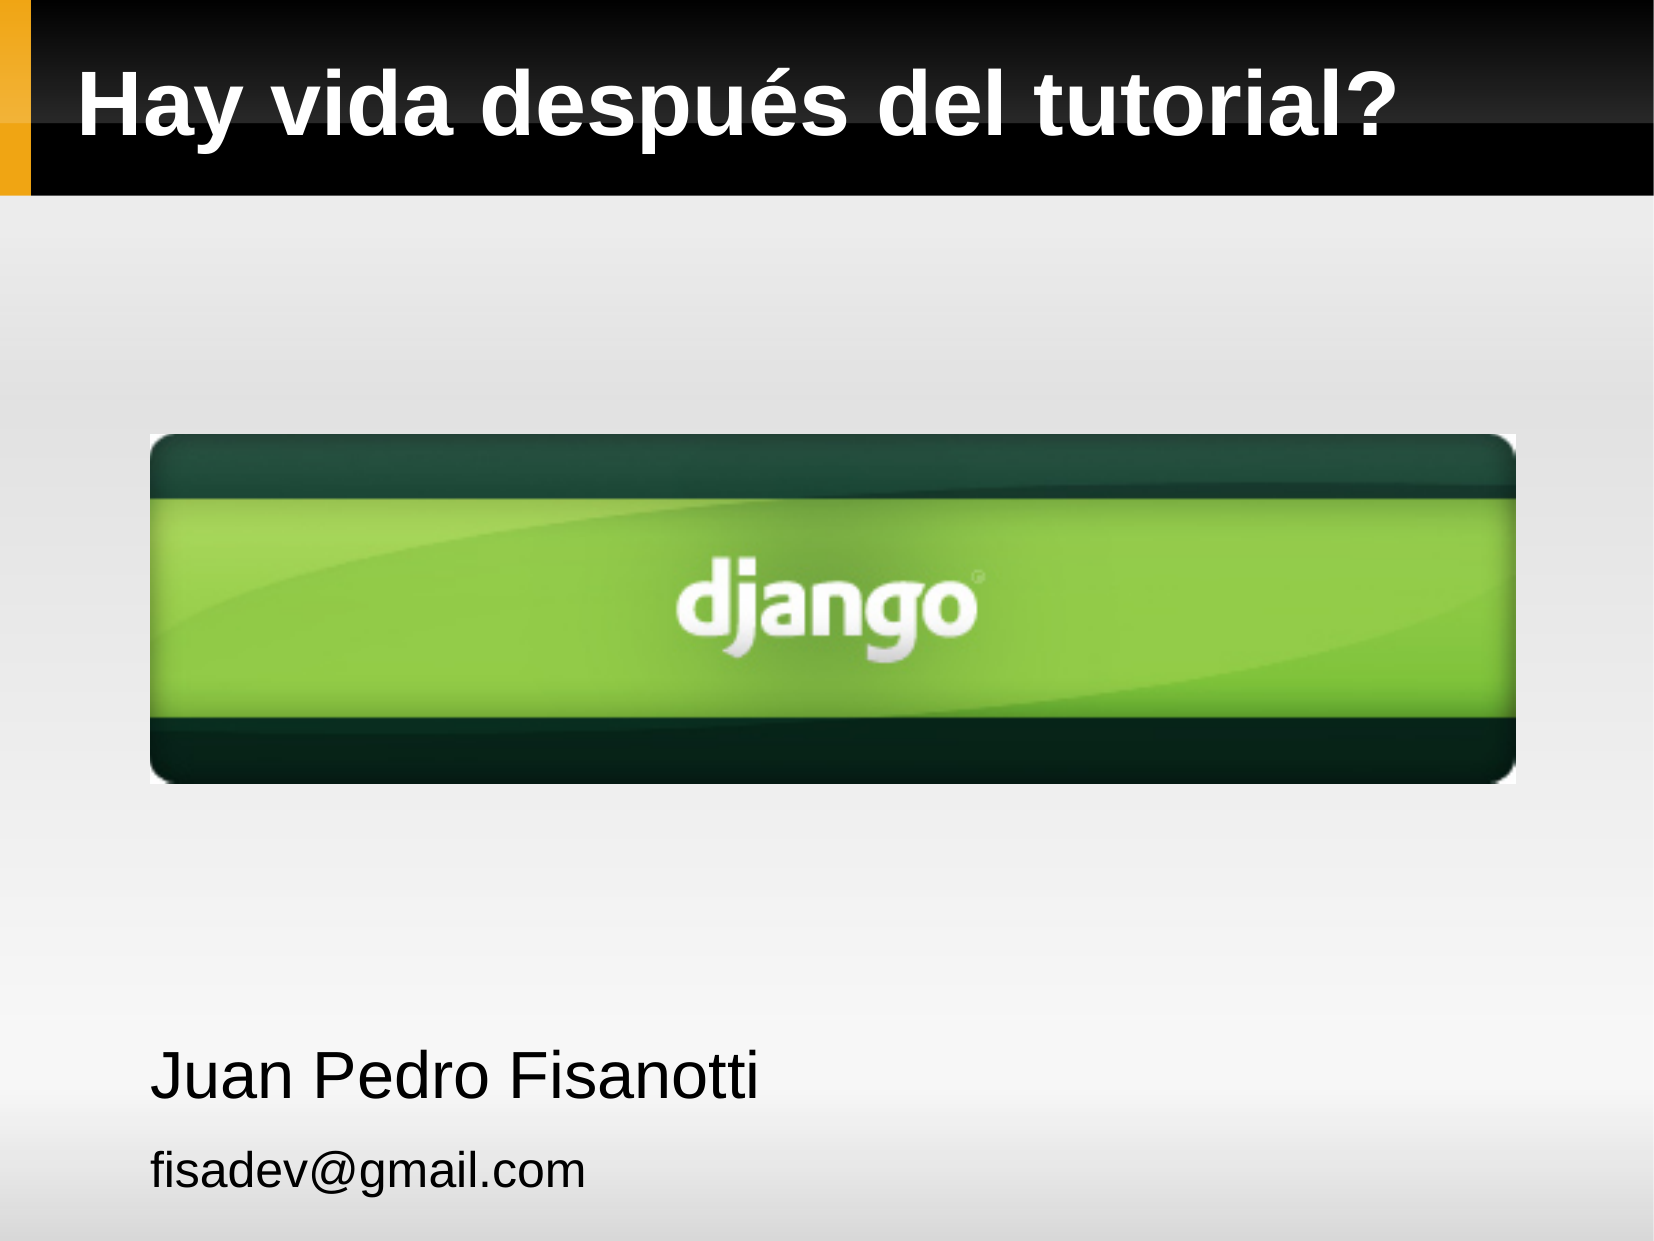

# Hay vida después del tutorial?
Juan Pedro Fisanotti
fisadev@gmail.com